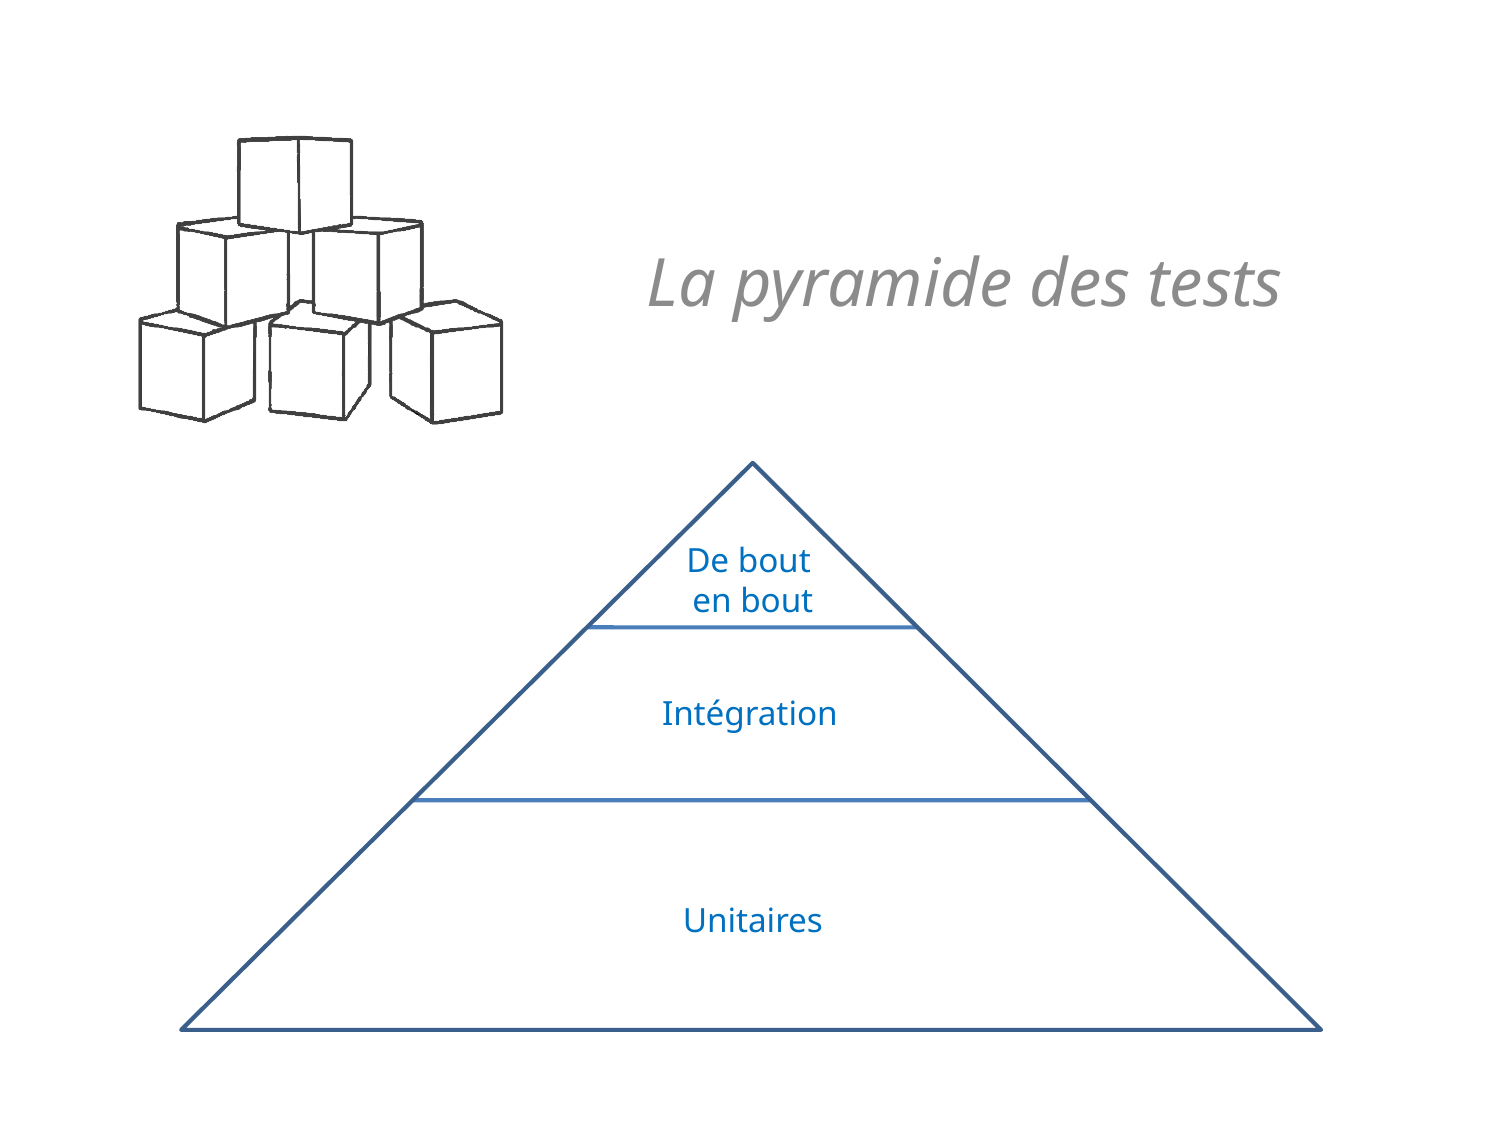

La pyramide des tests
De bout
en bout
Intégration
Unitaires